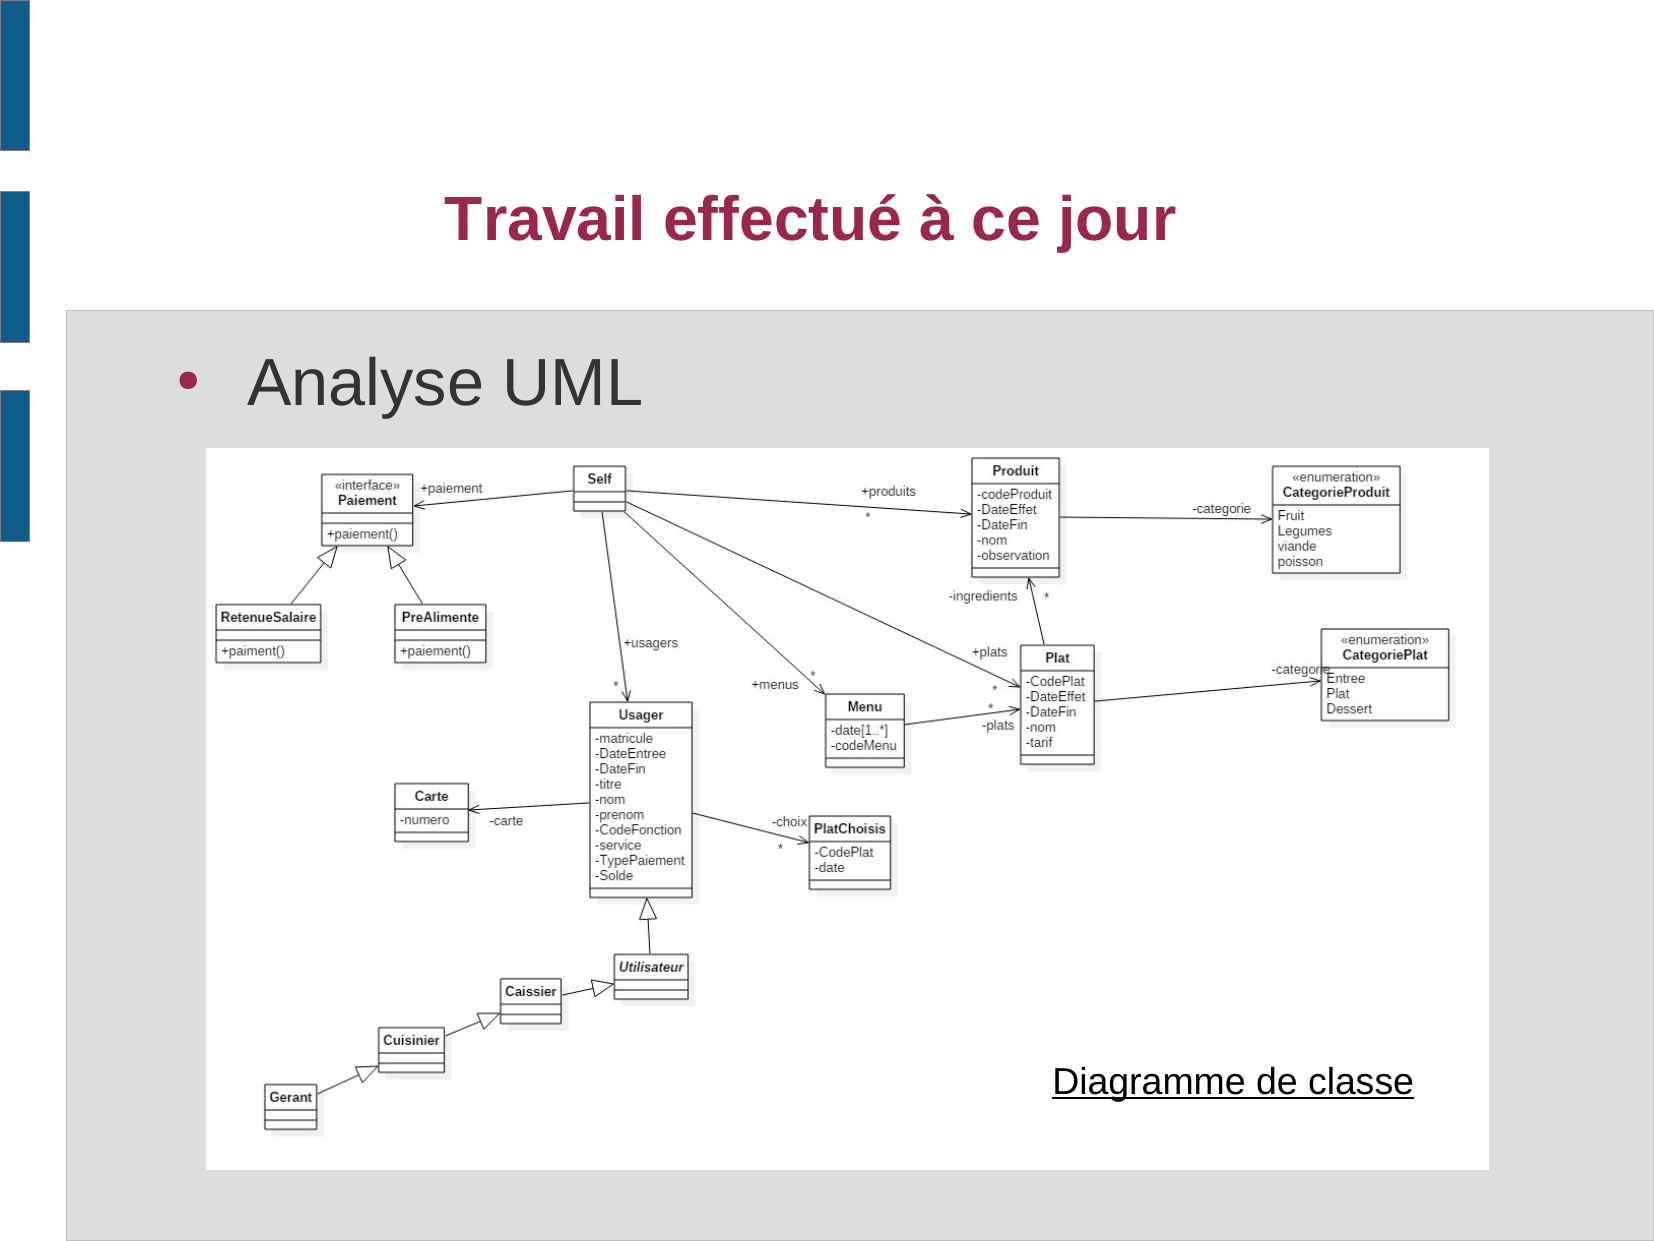

# Travail effectué à ce jour
Analyse UML
Diagramme de classe